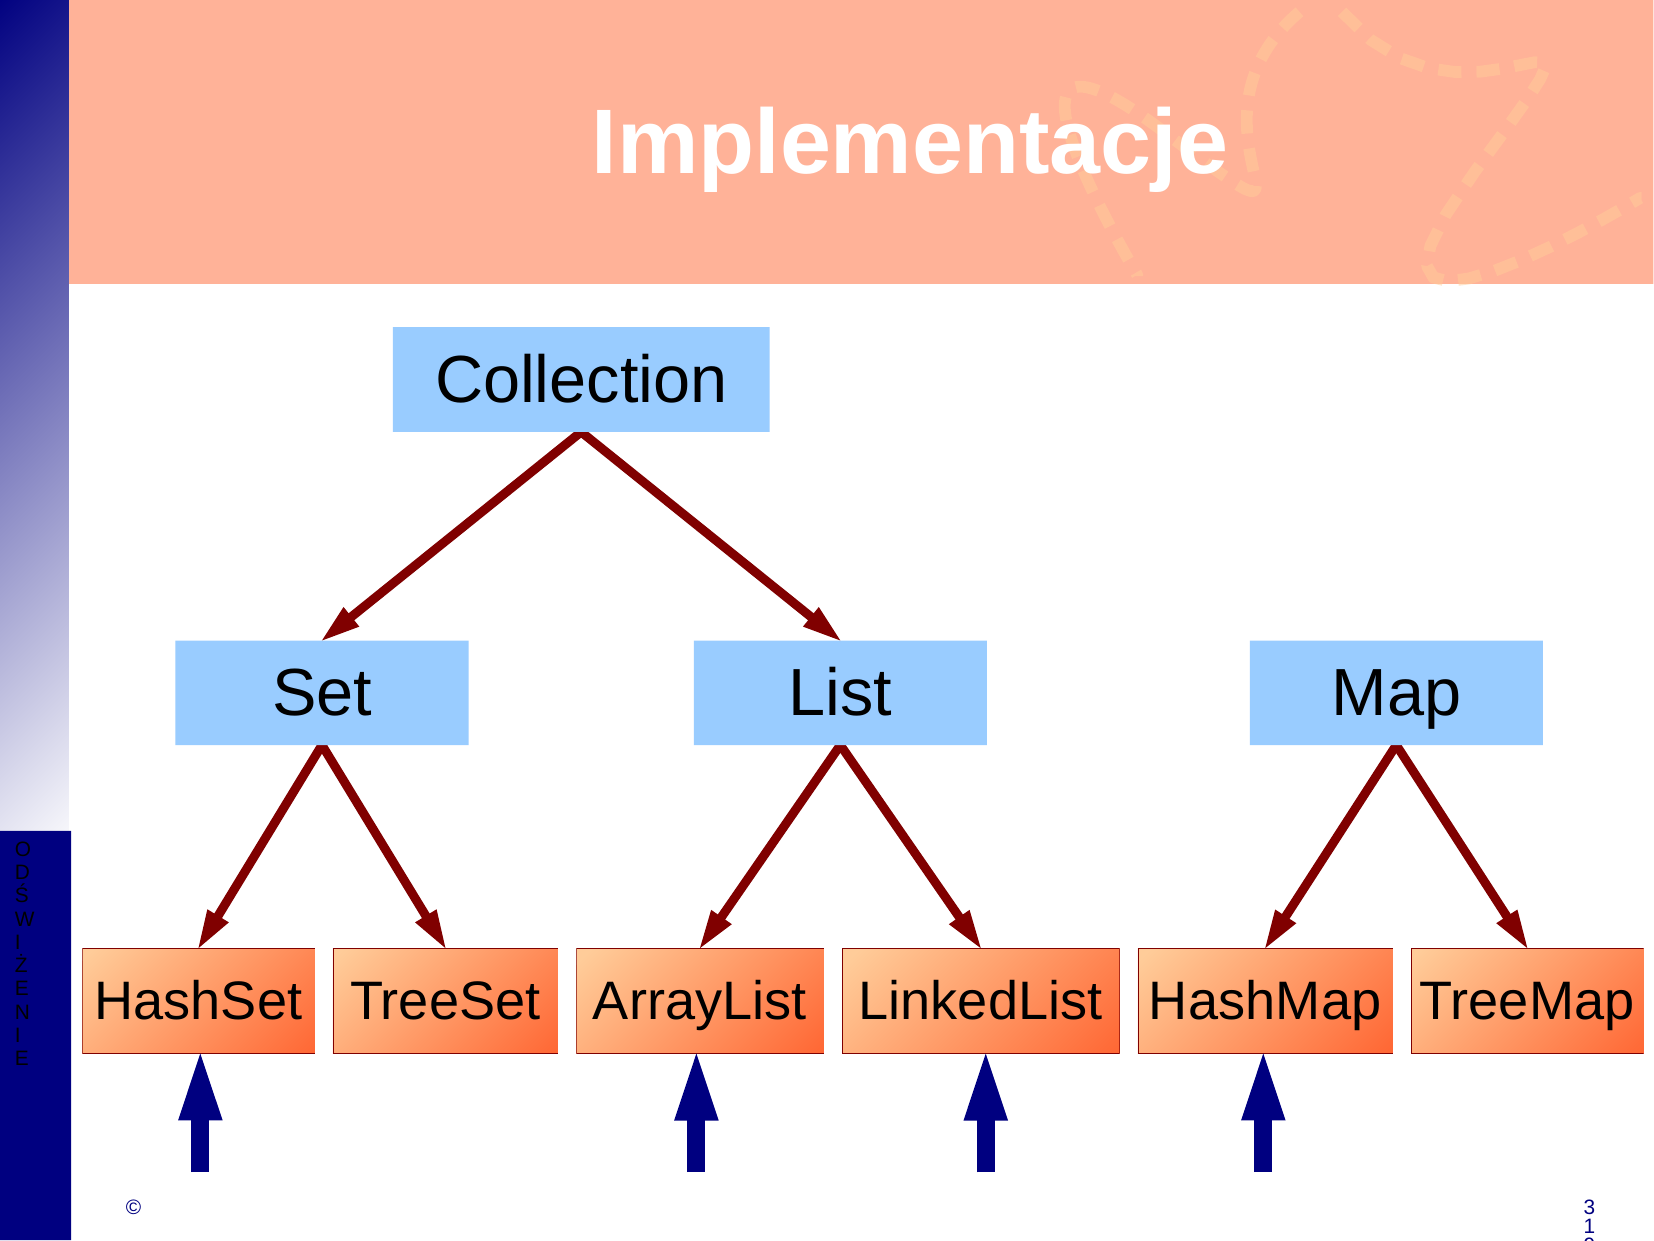

# Implementacje
Collection
Set
List
Map
O
D
Ś
W
I
Ż
E
N
I
E
HashSet
TreeSet
ArrayList
LinkedList
HashMap
TreeMap